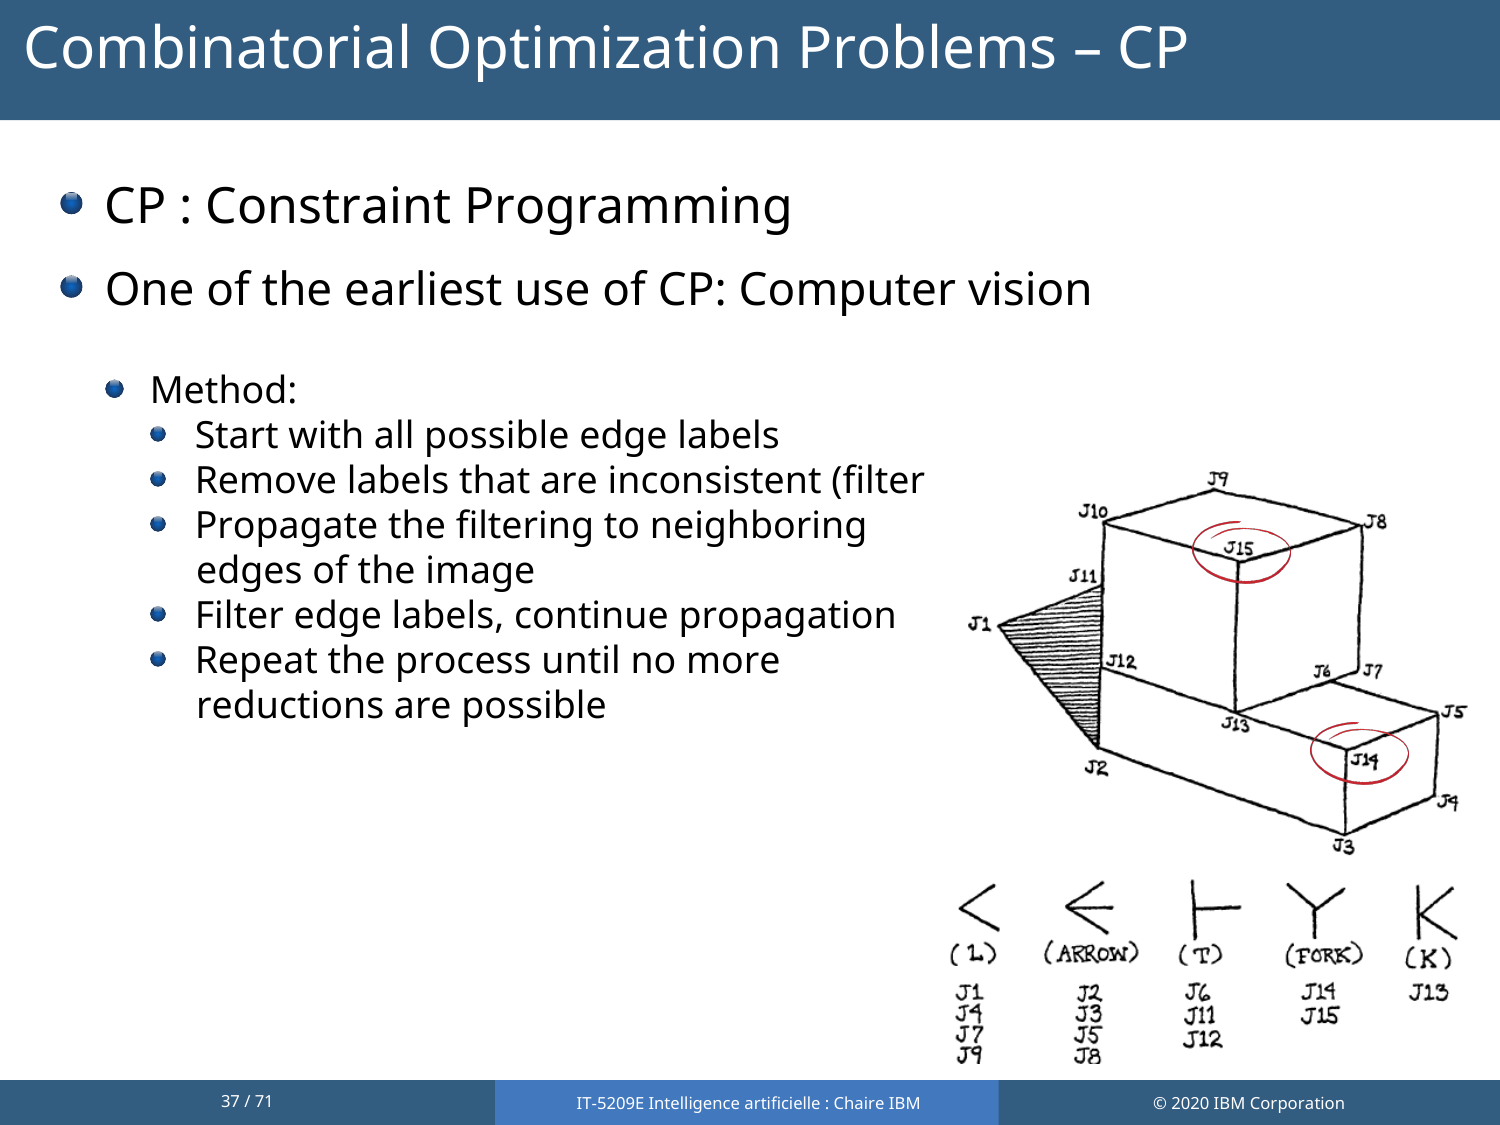

# Combinatorial Optimization Problems – CP
CP : Constraint Programming
One of the earliest use of CP: Computer vision
Method:
Start with all possible edge labels
Remove labels that are inconsistent (filter)
Propagate the filtering to neighboring
 edges of the image
Filter edge labels, continue propagation
Repeat the process until no more
 reductions are possible